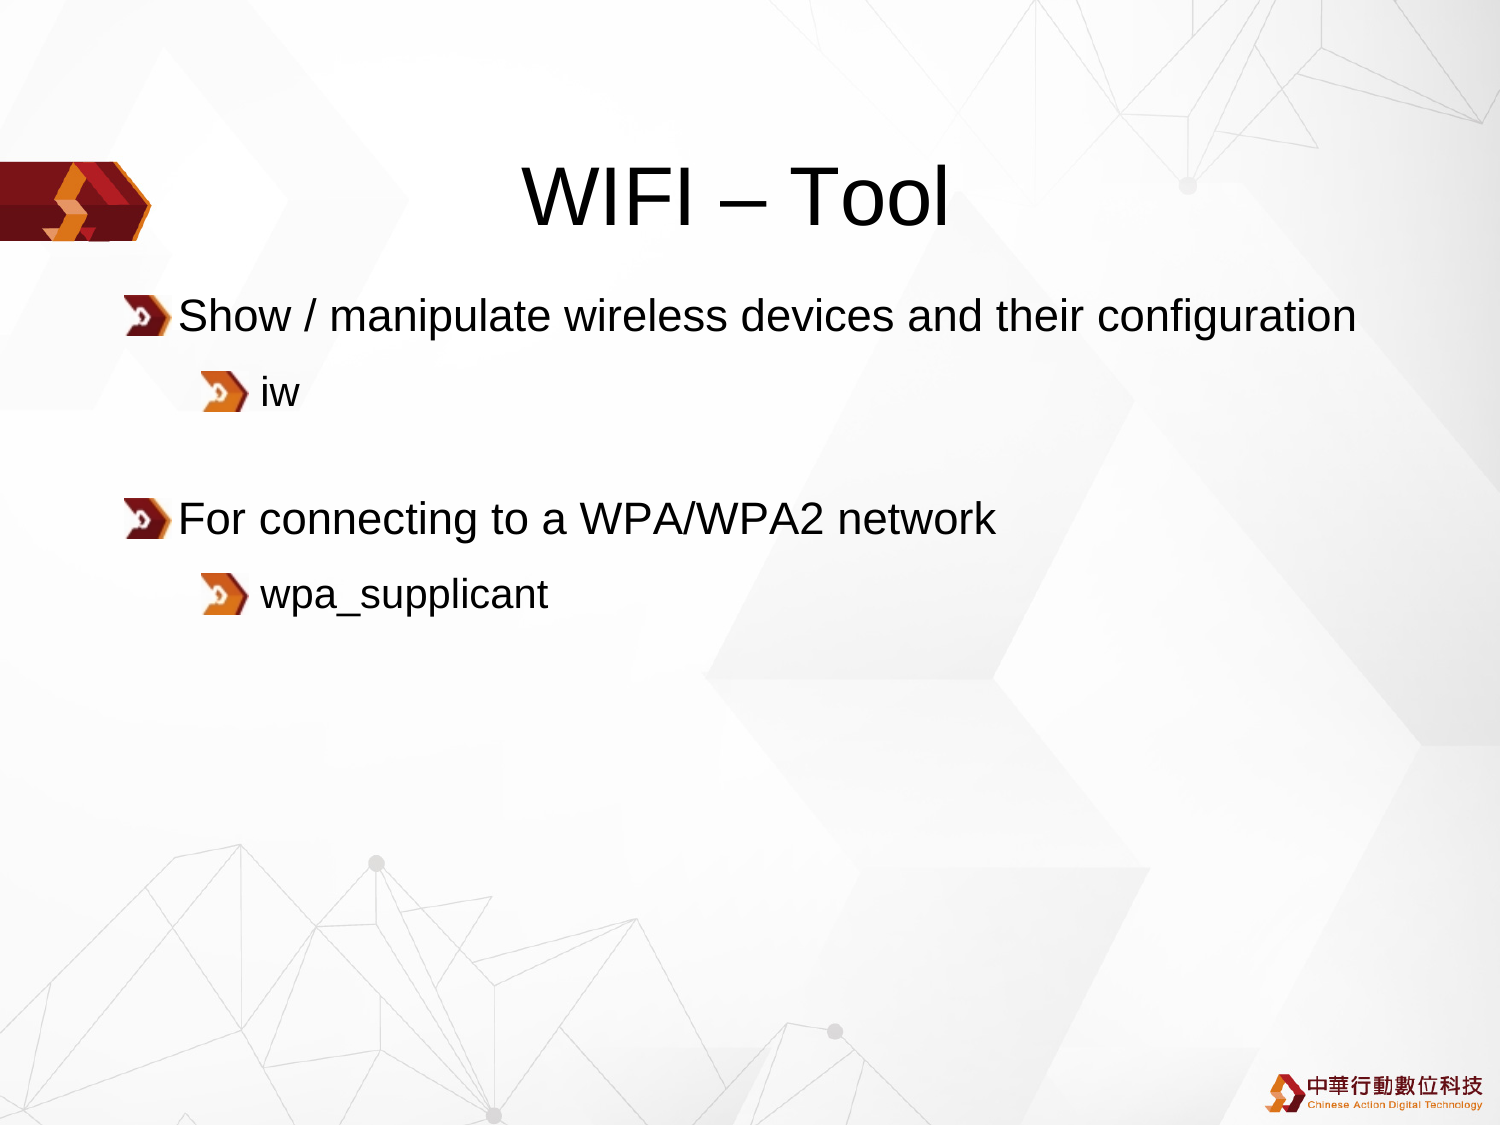

# WIFI – Tool
Show / manipulate wireless devices and their configuration
 iw
For connecting to a WPA/WPA2 network
 wpa_supplicant